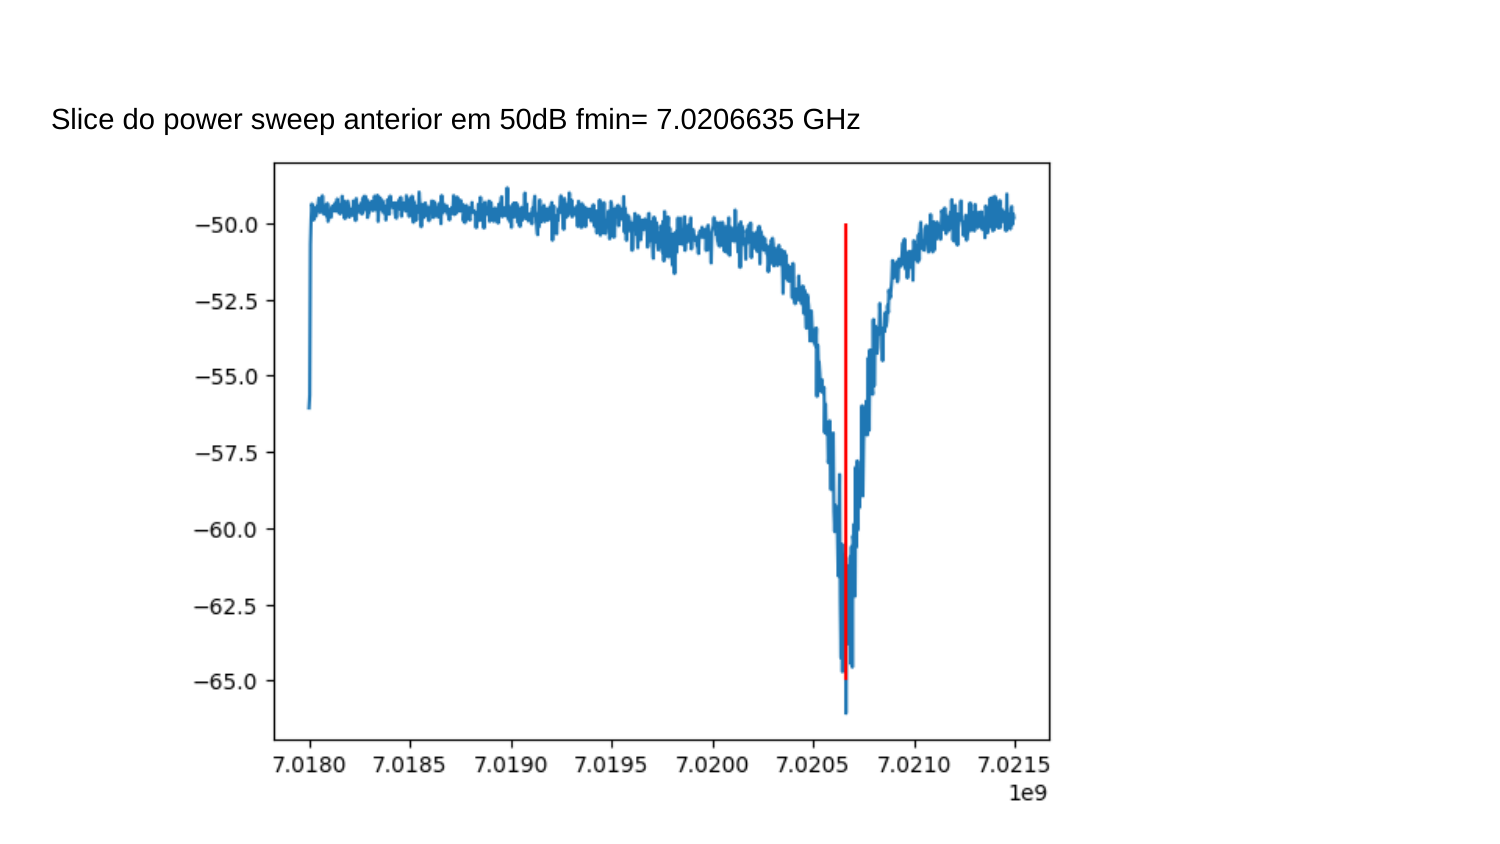

# Slice do power sweep anterior em 50dB fmin= 7.0206635 GHz